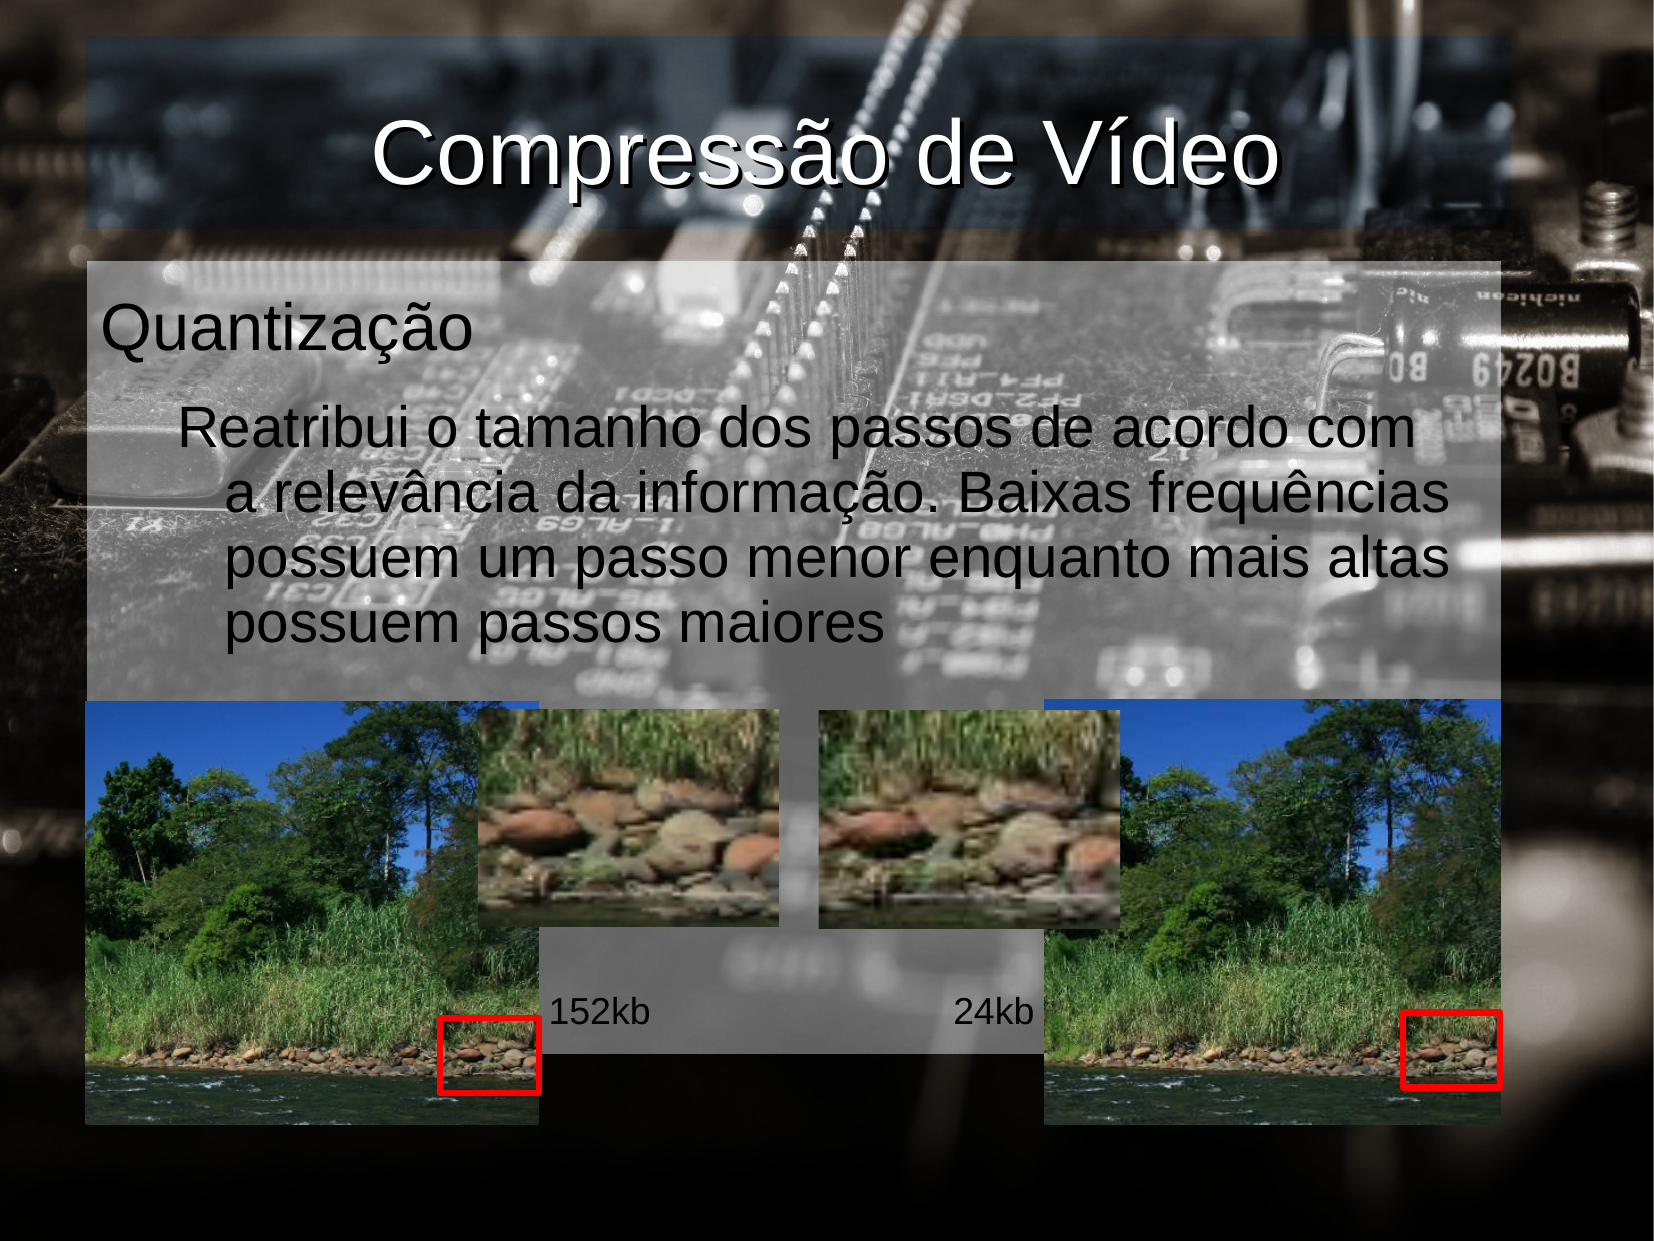

# Compressão de Vídeo
Quantização
Reatribui o tamanho dos passos de acordo com
a relevância da informação. Baixas frequências
possuem um passo menor enquanto mais altas
possuem passos maiores
24kb
152kb